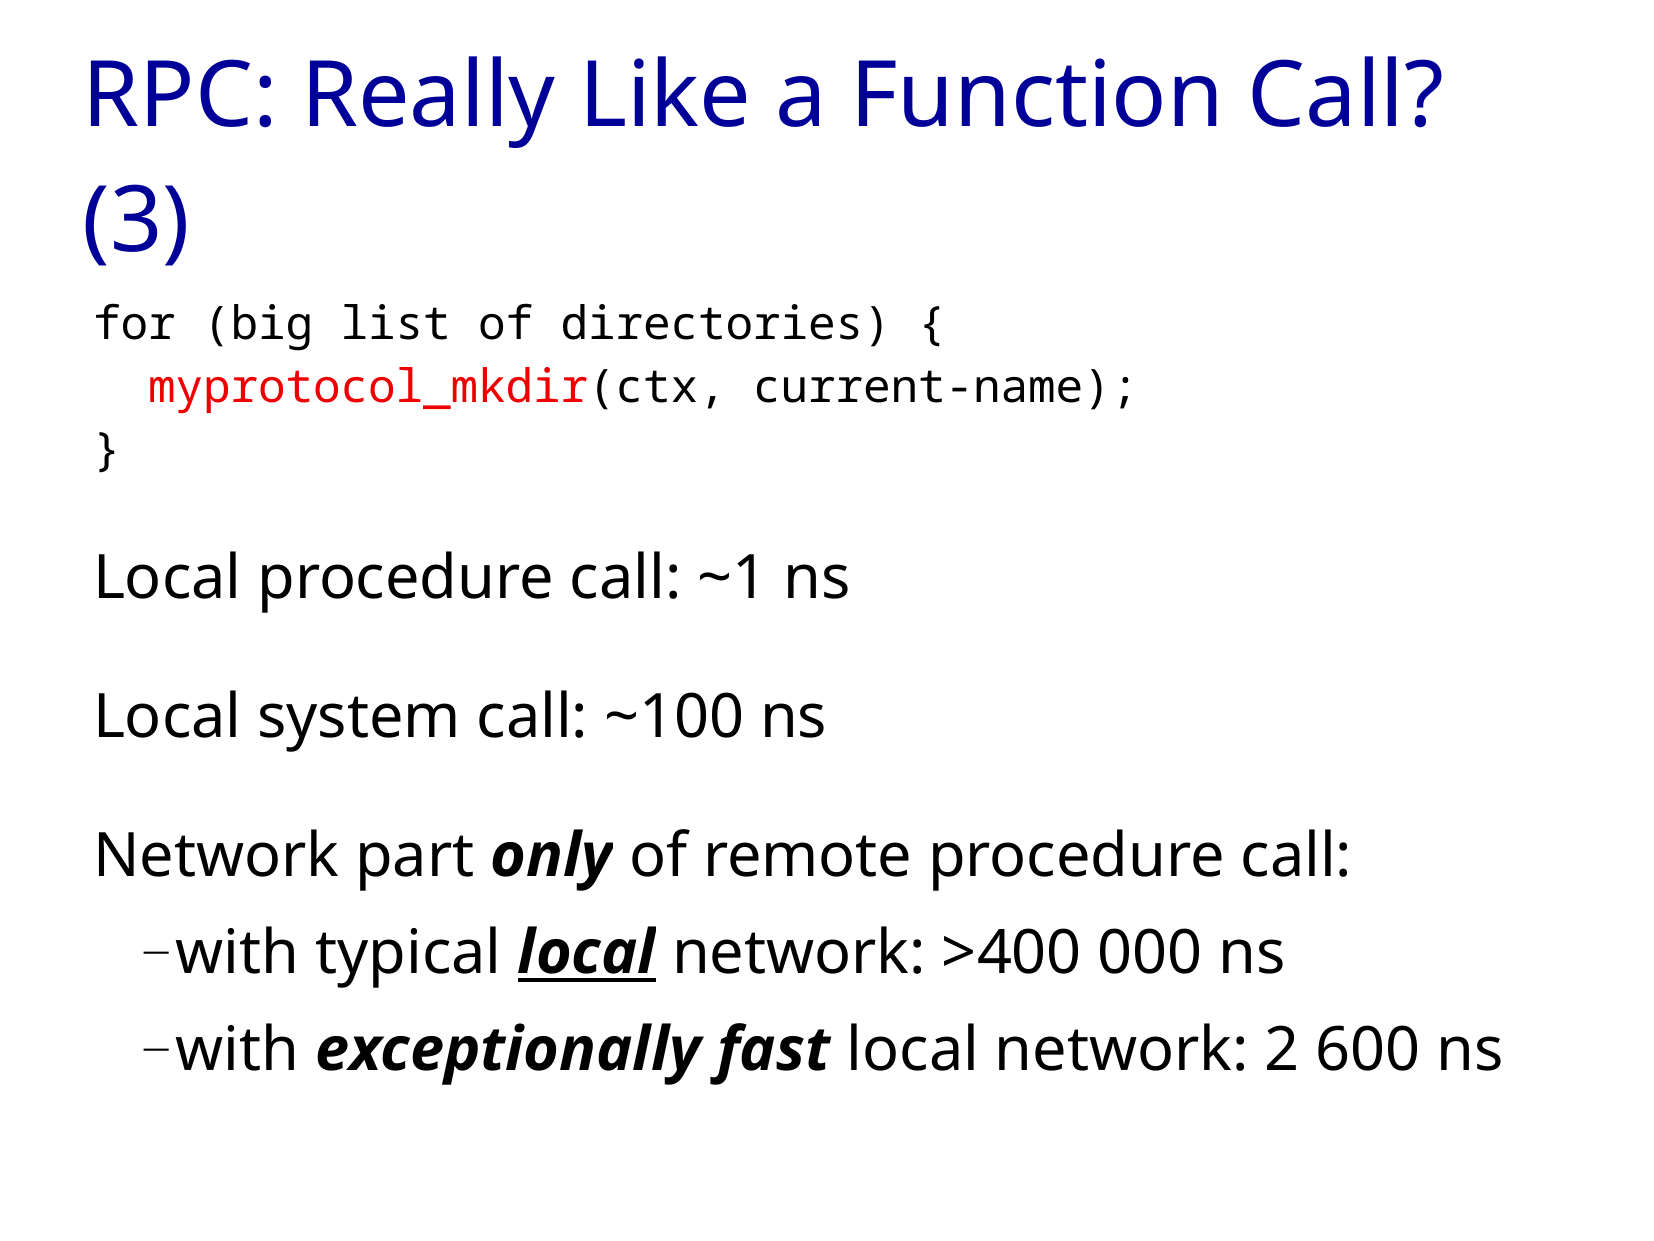

# RPC: Really Like a Function Call? (3)
for (big list of directories) {
 myprotocol_mkdir(ctx, current-name);
}
Local procedure call: ~1 ns
Local system call: ~100 ns
Network part only of remote procedure call:
with typical local network: >400 000 ns
with exceptionally fast local network: 2 600 ns